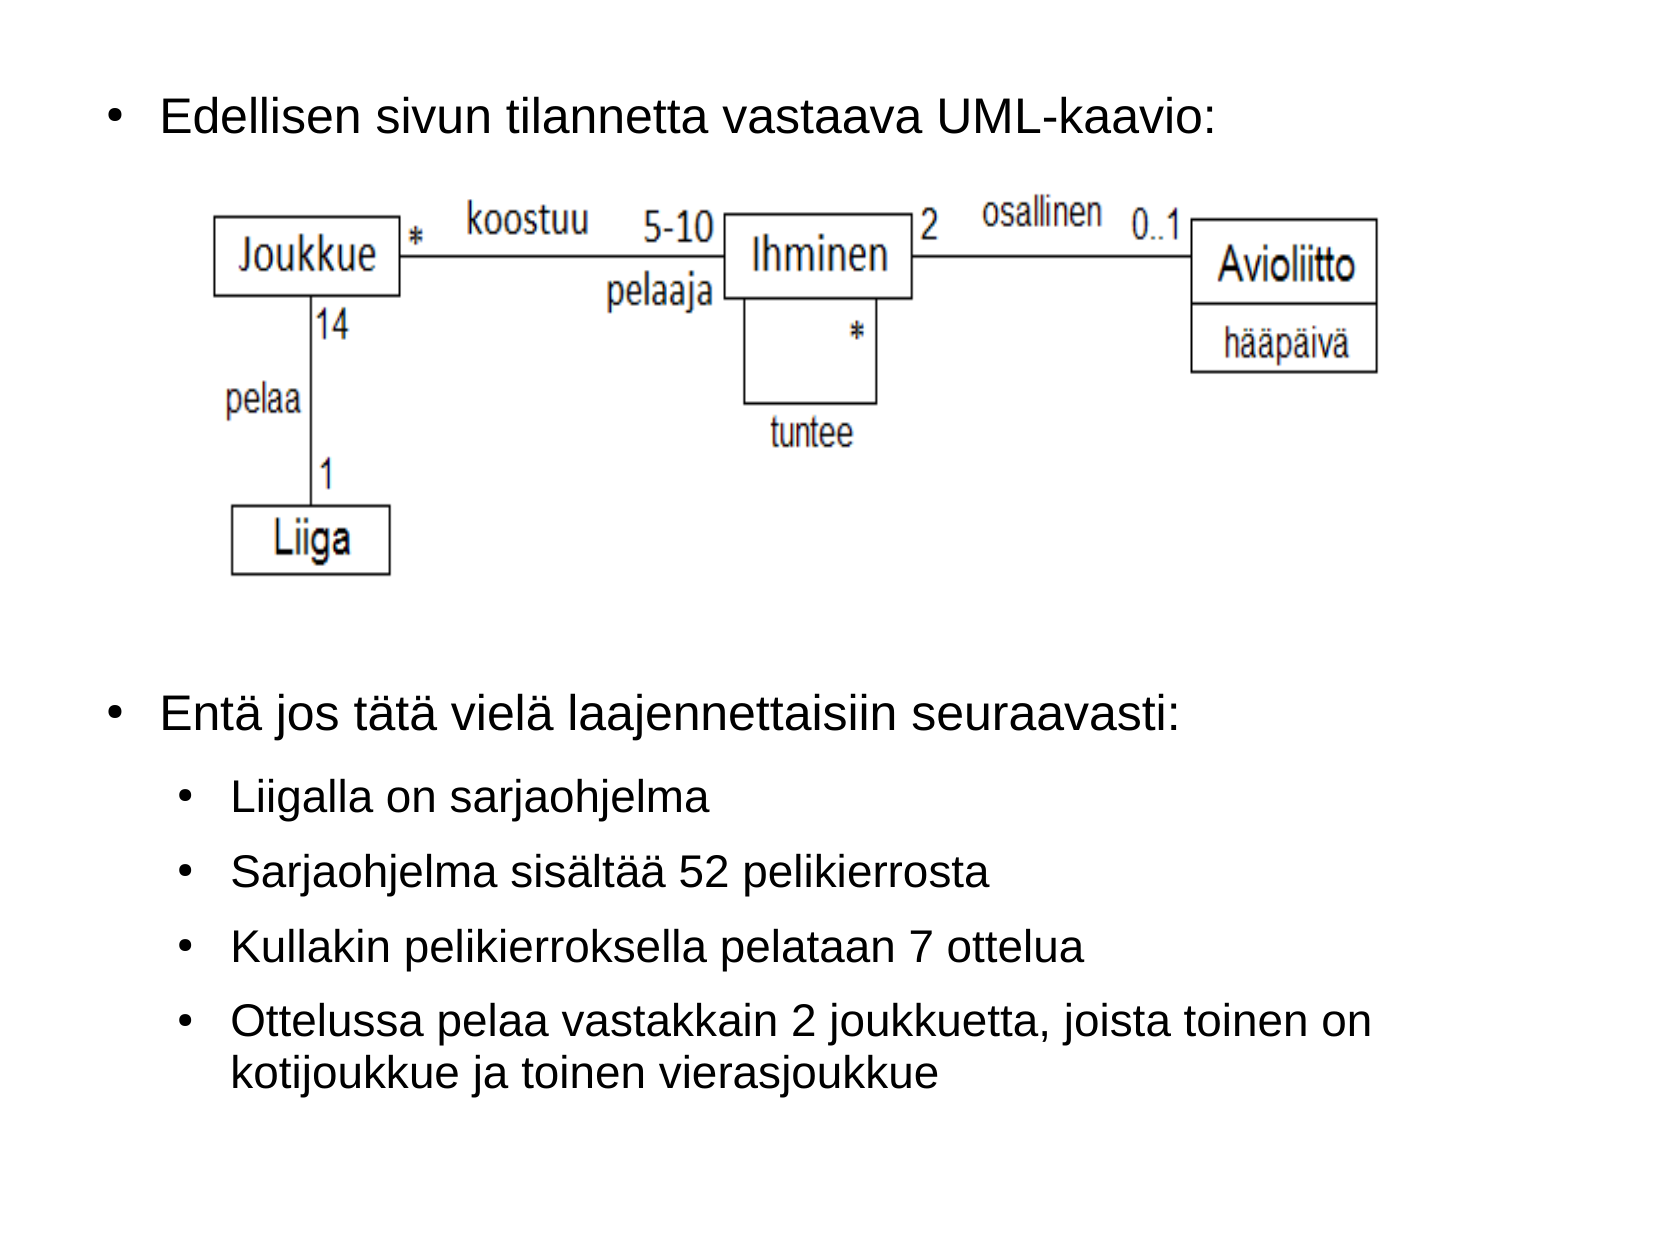

#
Edellisen sivun tilannetta vastaava UML-kaavio:
Entä jos tätä vielä laajennettaisiin seuraavasti:
Liigalla on sarjaohjelma
Sarjaohjelma sisältää 52 pelikierrosta
Kullakin pelikierroksella pelataan 7 ottelua
Ottelussa pelaa vastakkain 2 joukkuetta, joista toinen on kotijoukkue ja toinen vierasjoukkue